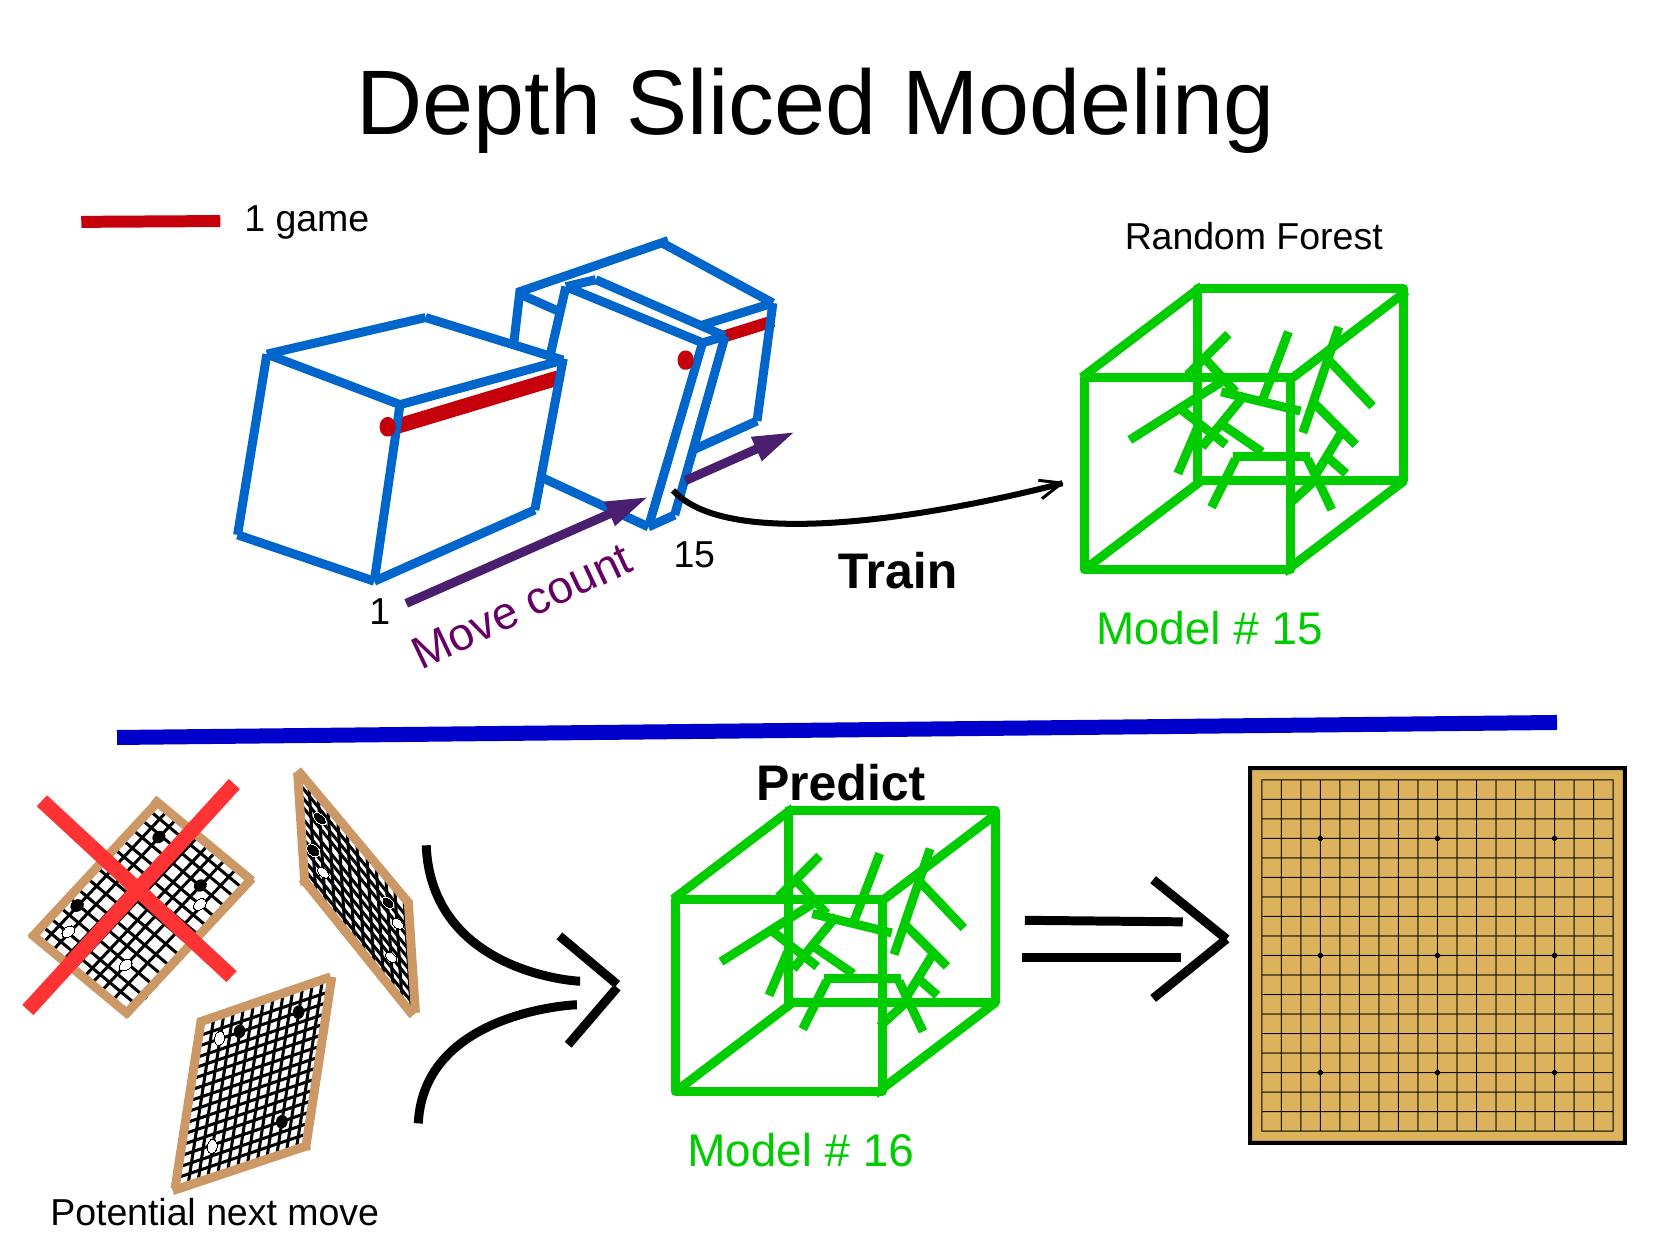

# Depth Sliced Modeling
1 game
Random Forest
15
Train
Move count
1
Model # 15
Predict
Model # 16
Potential next move